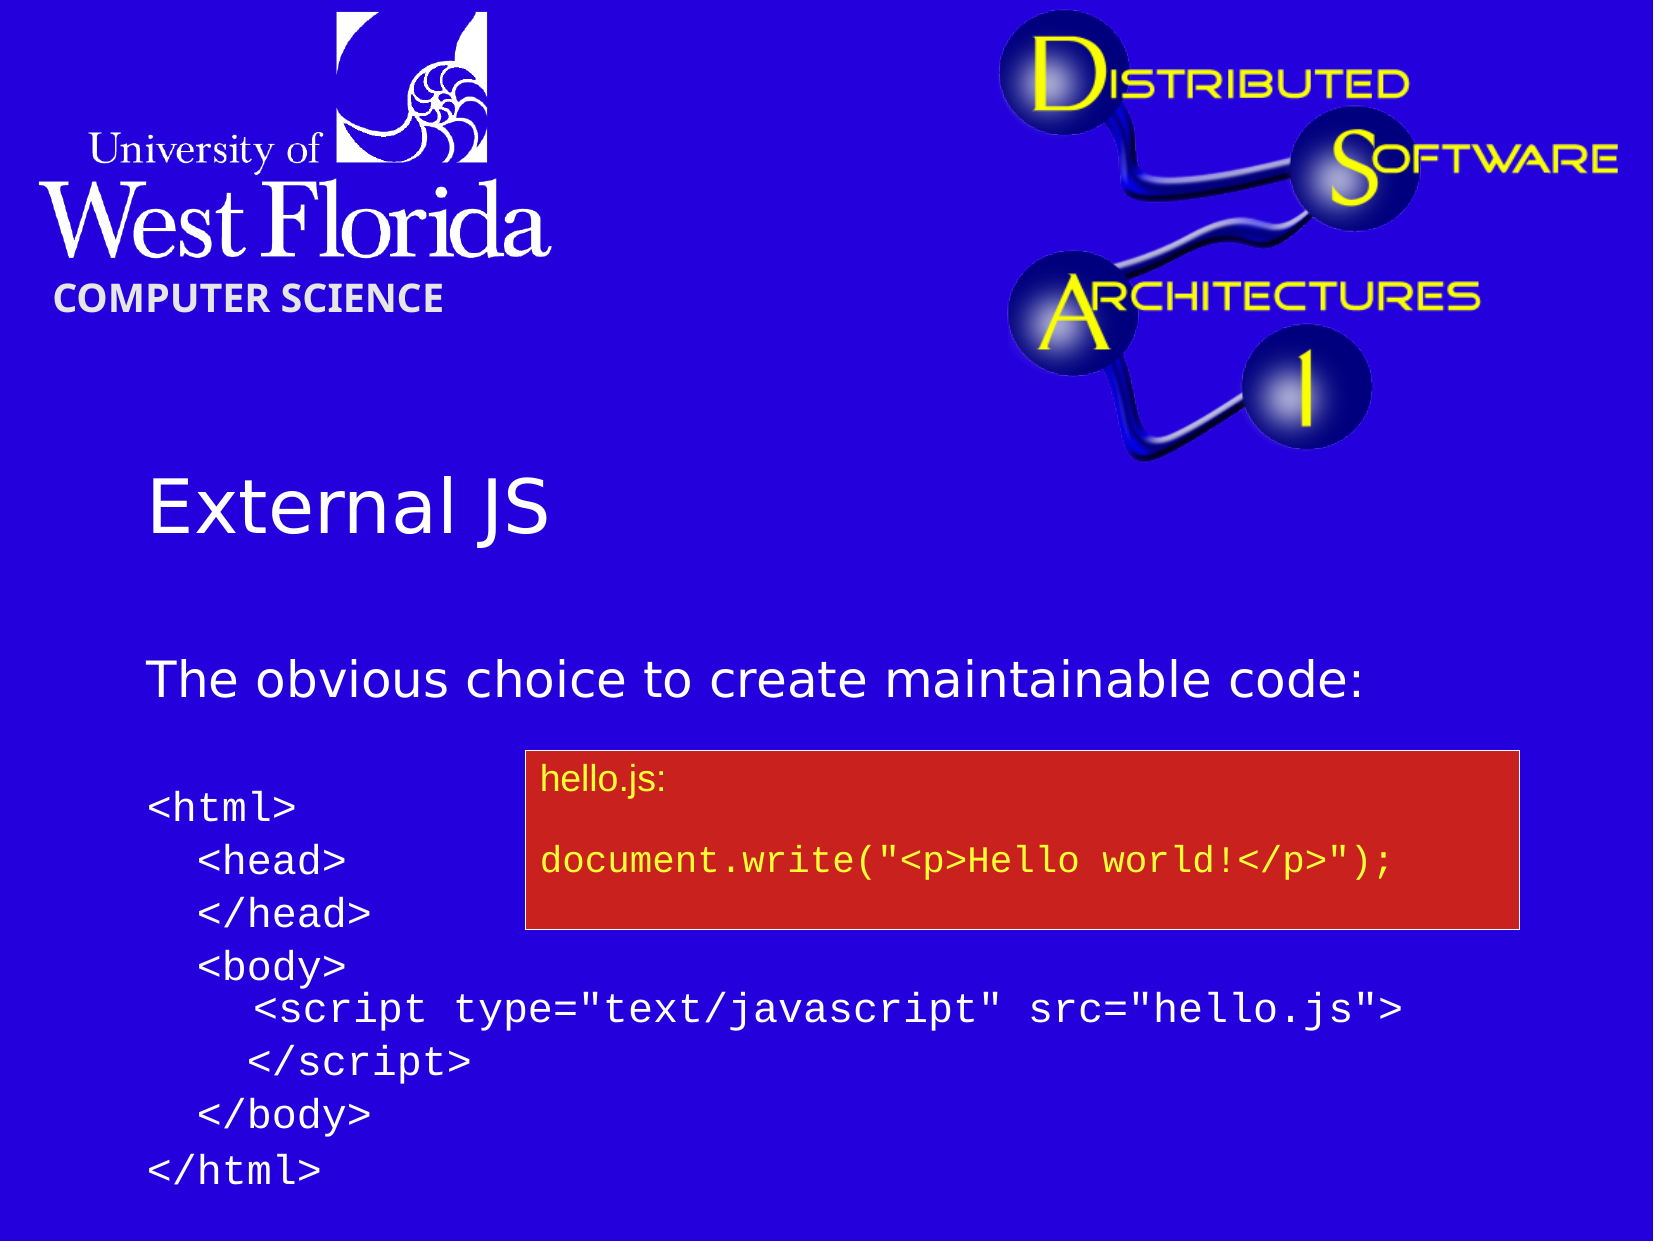

COMPUTER SCIENCE
External JS
The obvious choice to create maintainable code:
<html>
 <head>
 </head>
 <body>
 <script type="text/javascript" src="hello.js">
 </script>
 </body>
</html>
hello.js:
document.write("<p>Hello world!</p>");